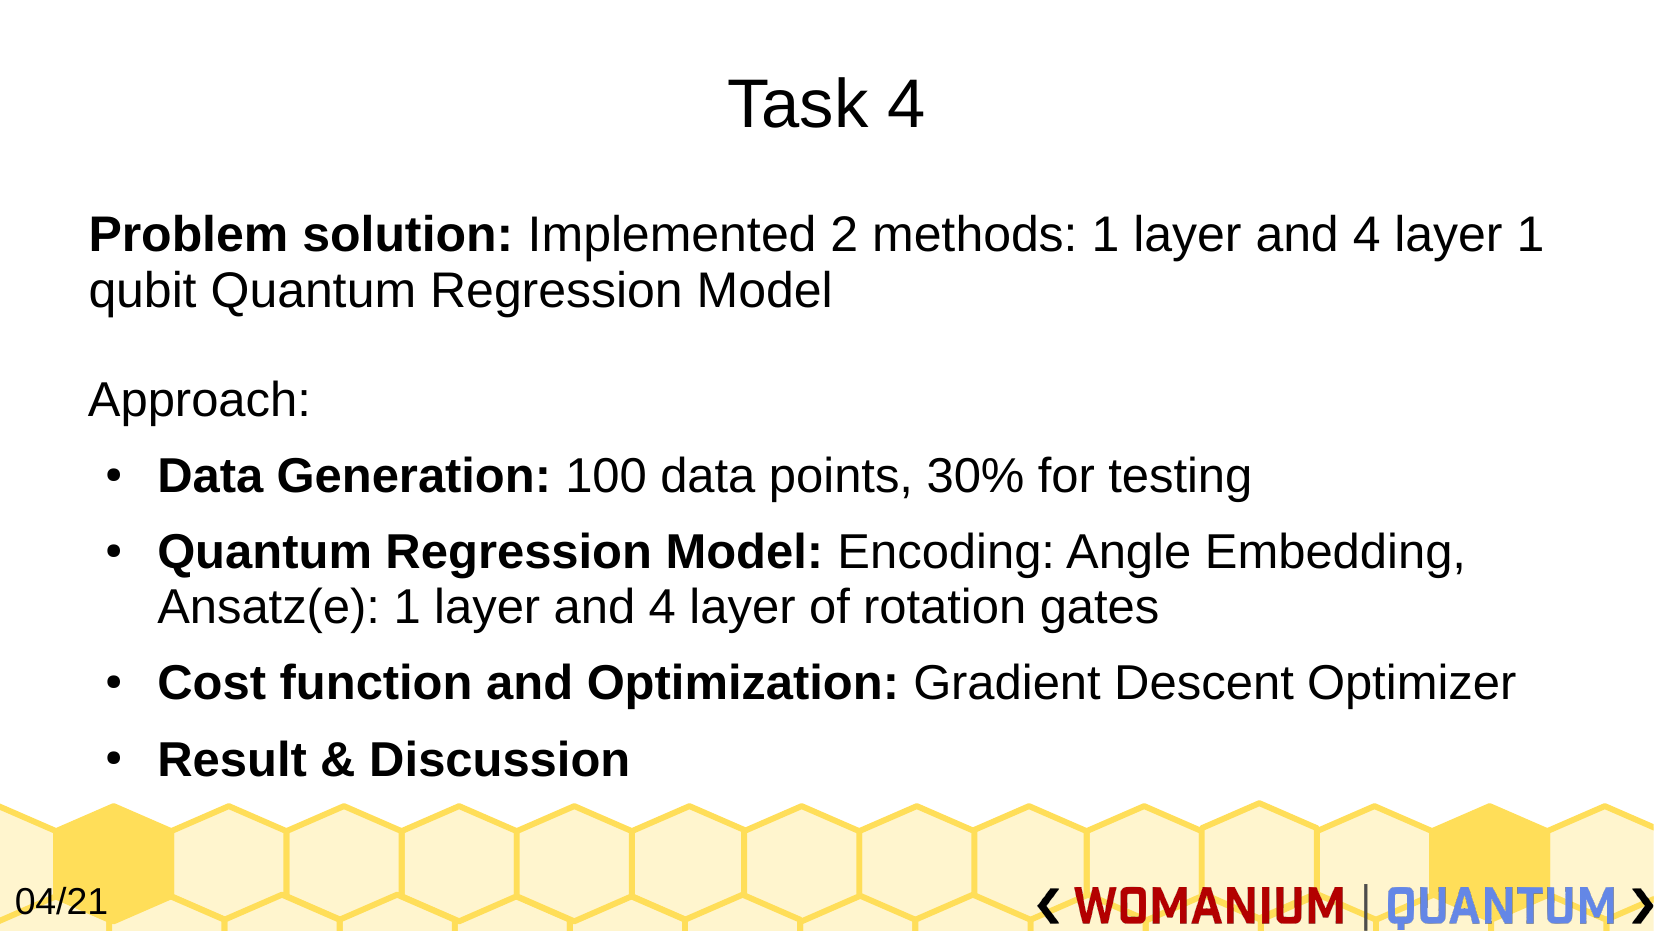

# Task 4
Problem solution: Implemented 2 methods: 1 layer and 4 layer 1 qubit Quantum Regression Model
Approach:
Data Generation: 100 data points, 30% for testing
Quantum Regression Model: Encoding: Angle Embedding, Ansatz(e): 1 layer and 4 layer of rotation gates
Cost function and Optimization: Gradient Descent Optimizer
Result & Discussion
04/21